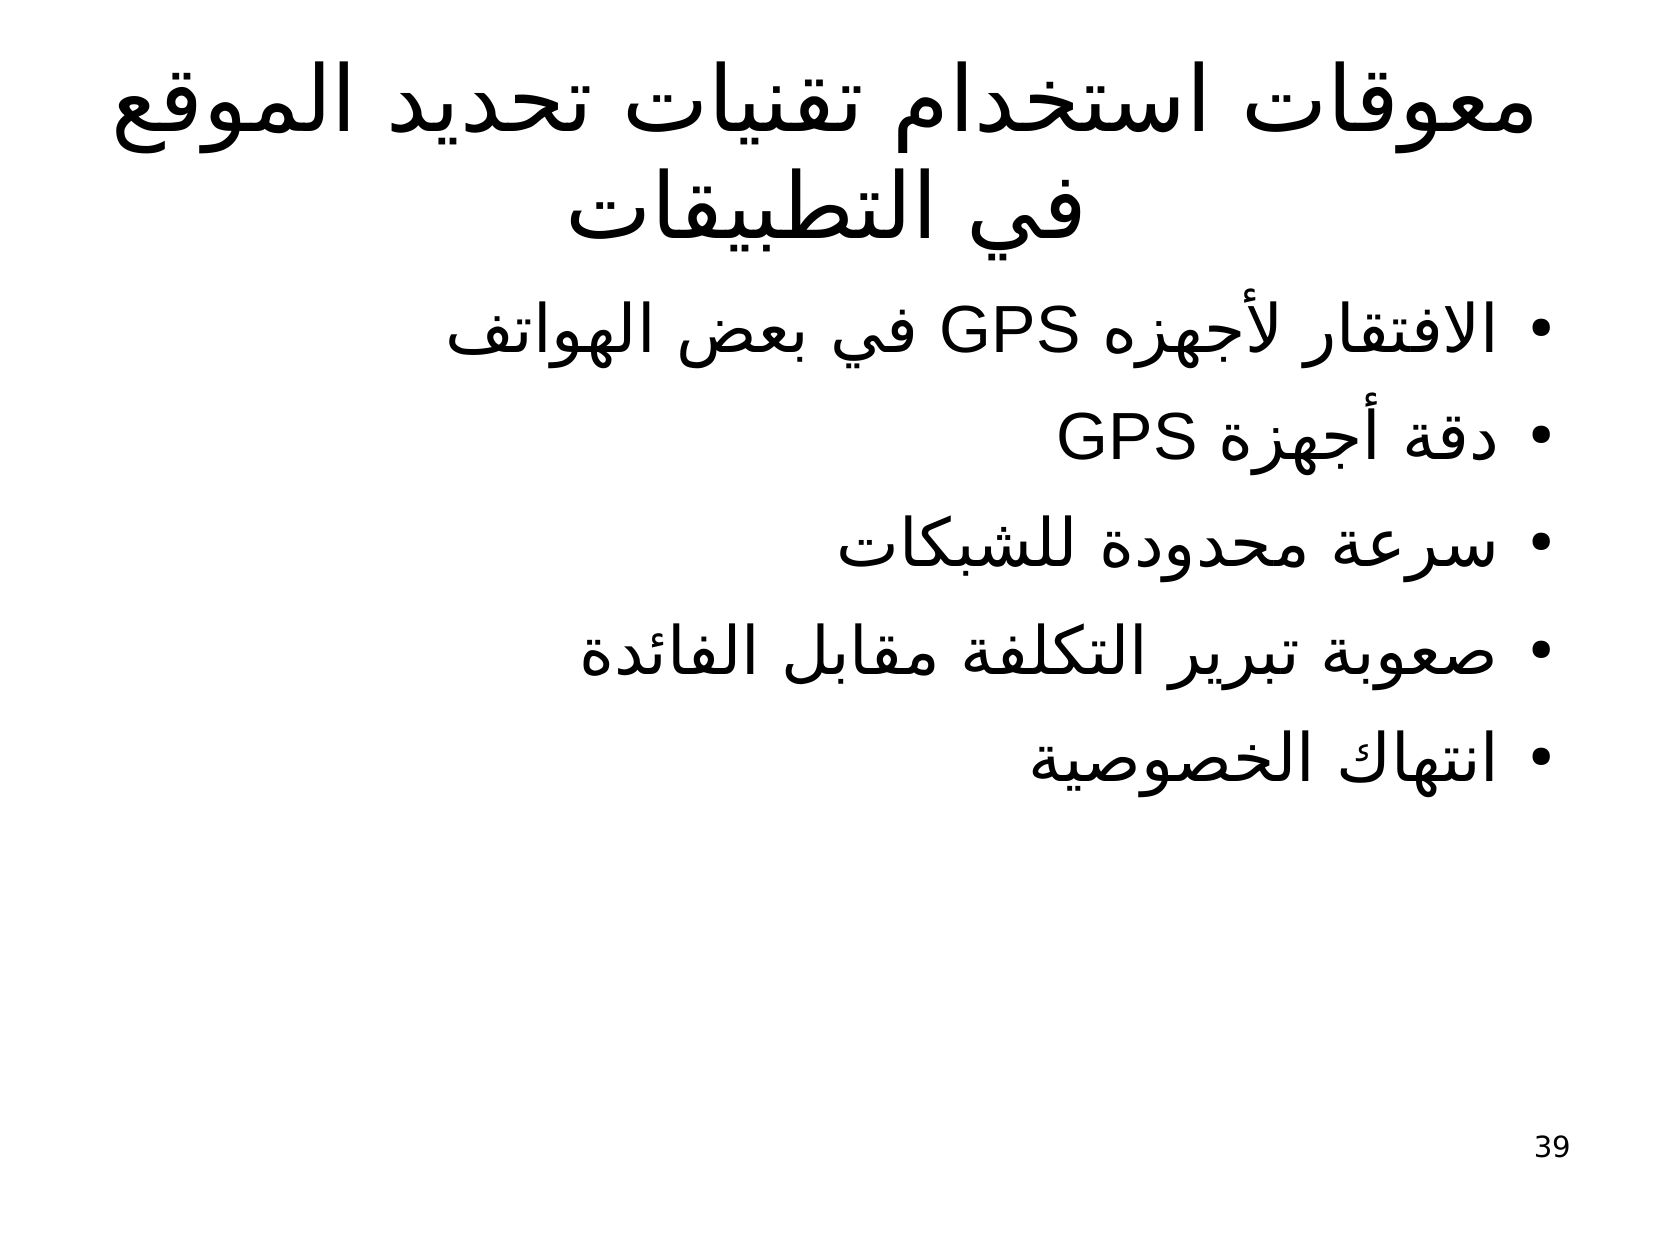

# معوقات استخدام تقنيات تحديد الموقع في التطبيقات
الافتقار لأجهزه GPS في بعض الهواتف
دقة أجهزة GPS
سرعة محدودة للشبكات
صعوبة تبرير التكلفة مقابل الفائدة
انتهاك الخصوصية
39